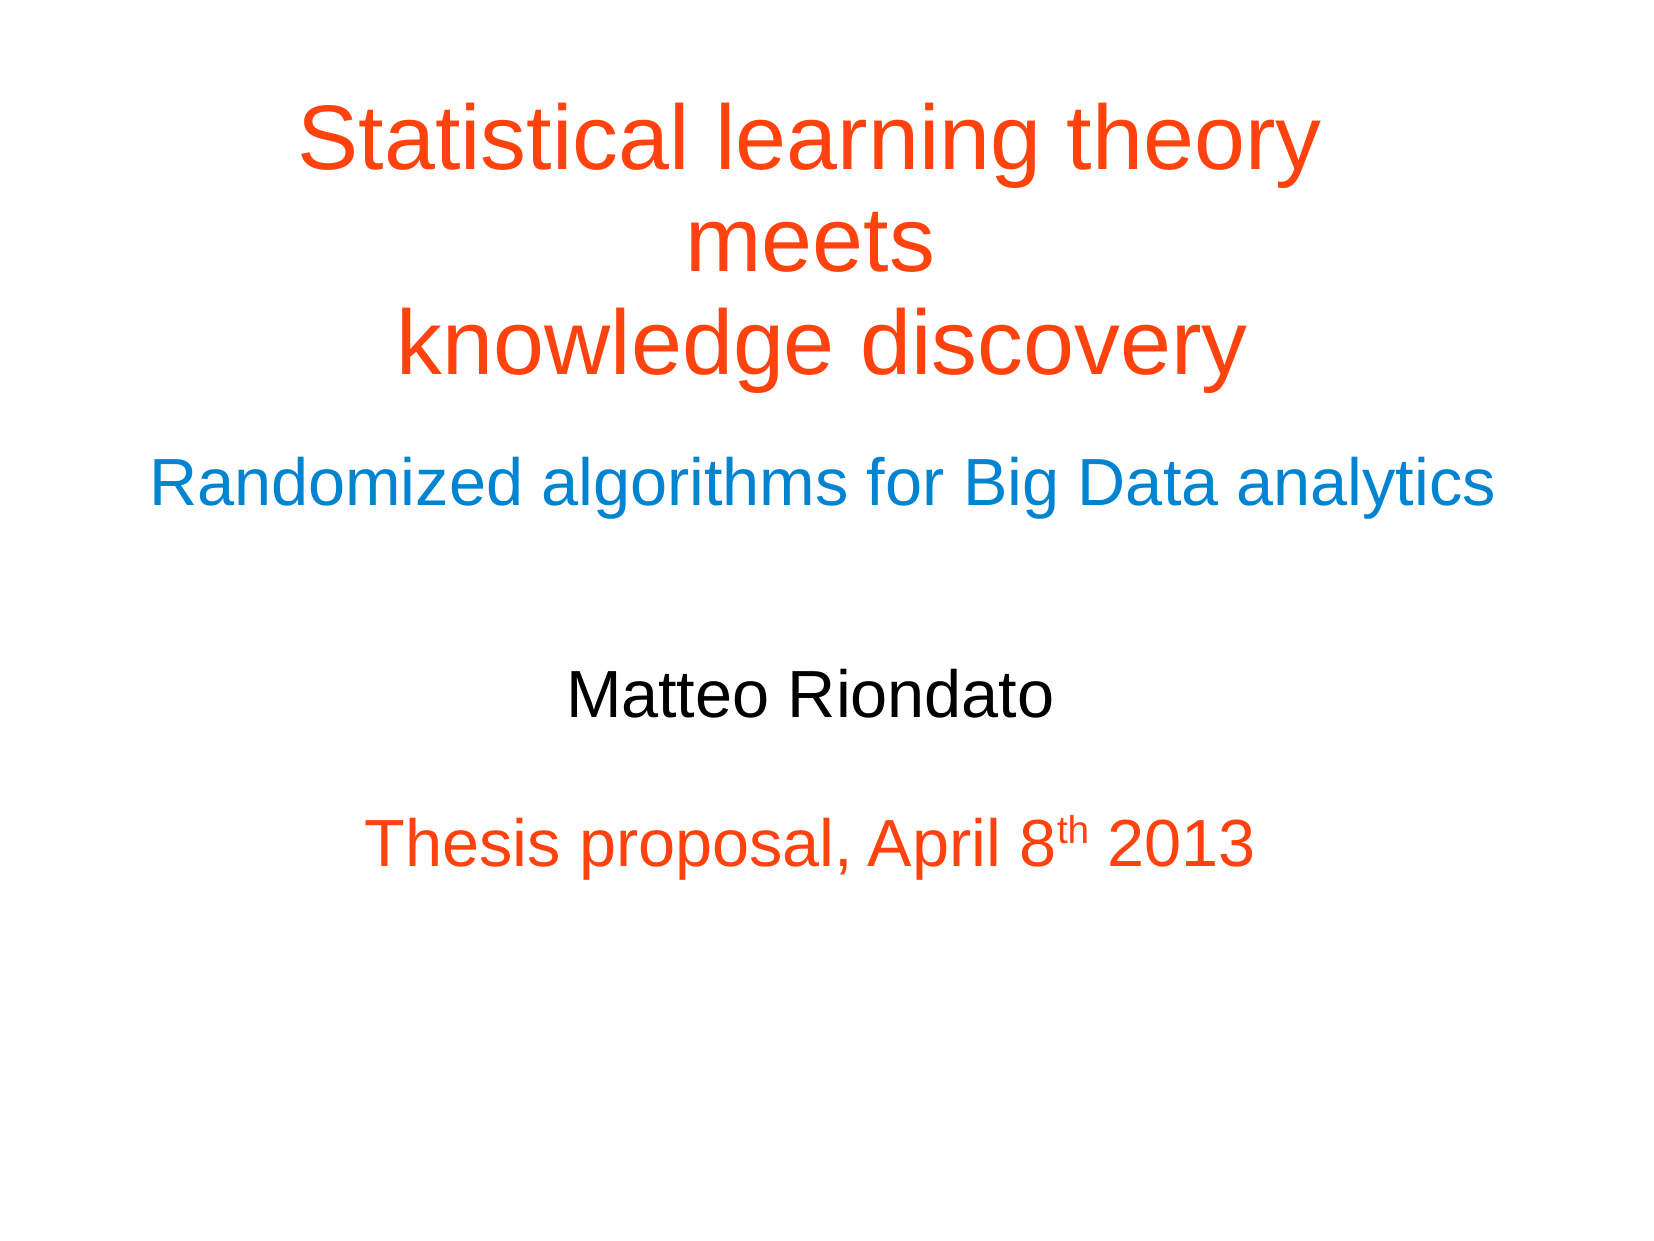

# Statistical learning theory meets knowledge discovery a Randomized algorithms for Big Data analytics
Matteo Riondato
Thesis proposal, April 8th 2013